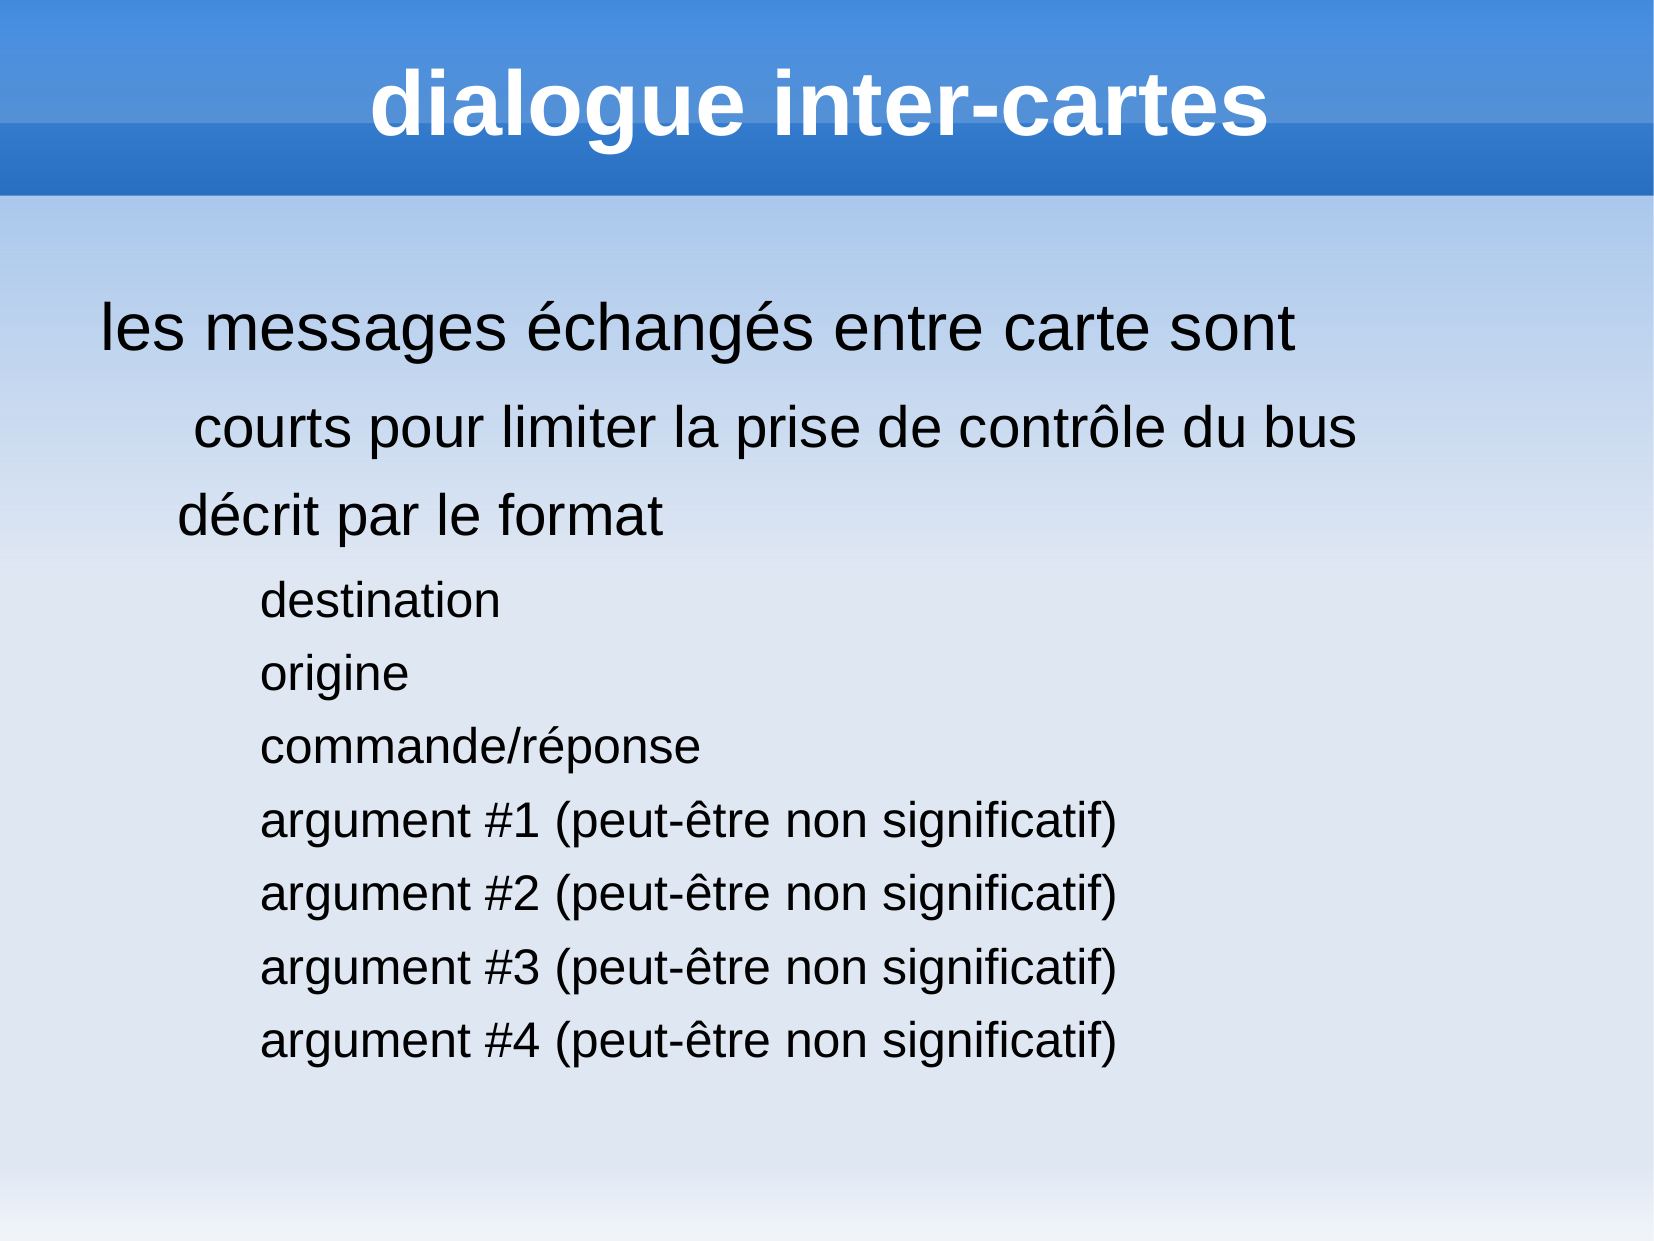

# dialogue inter-cartes
les messages échangés entre carte sont
 courts pour limiter la prise de contrôle du bus
décrit par le format
destination
origine
commande/réponse
argument #1 (peut-être non significatif)
argument #2 (peut-être non significatif)
argument #3 (peut-être non significatif)
argument #4 (peut-être non significatif)